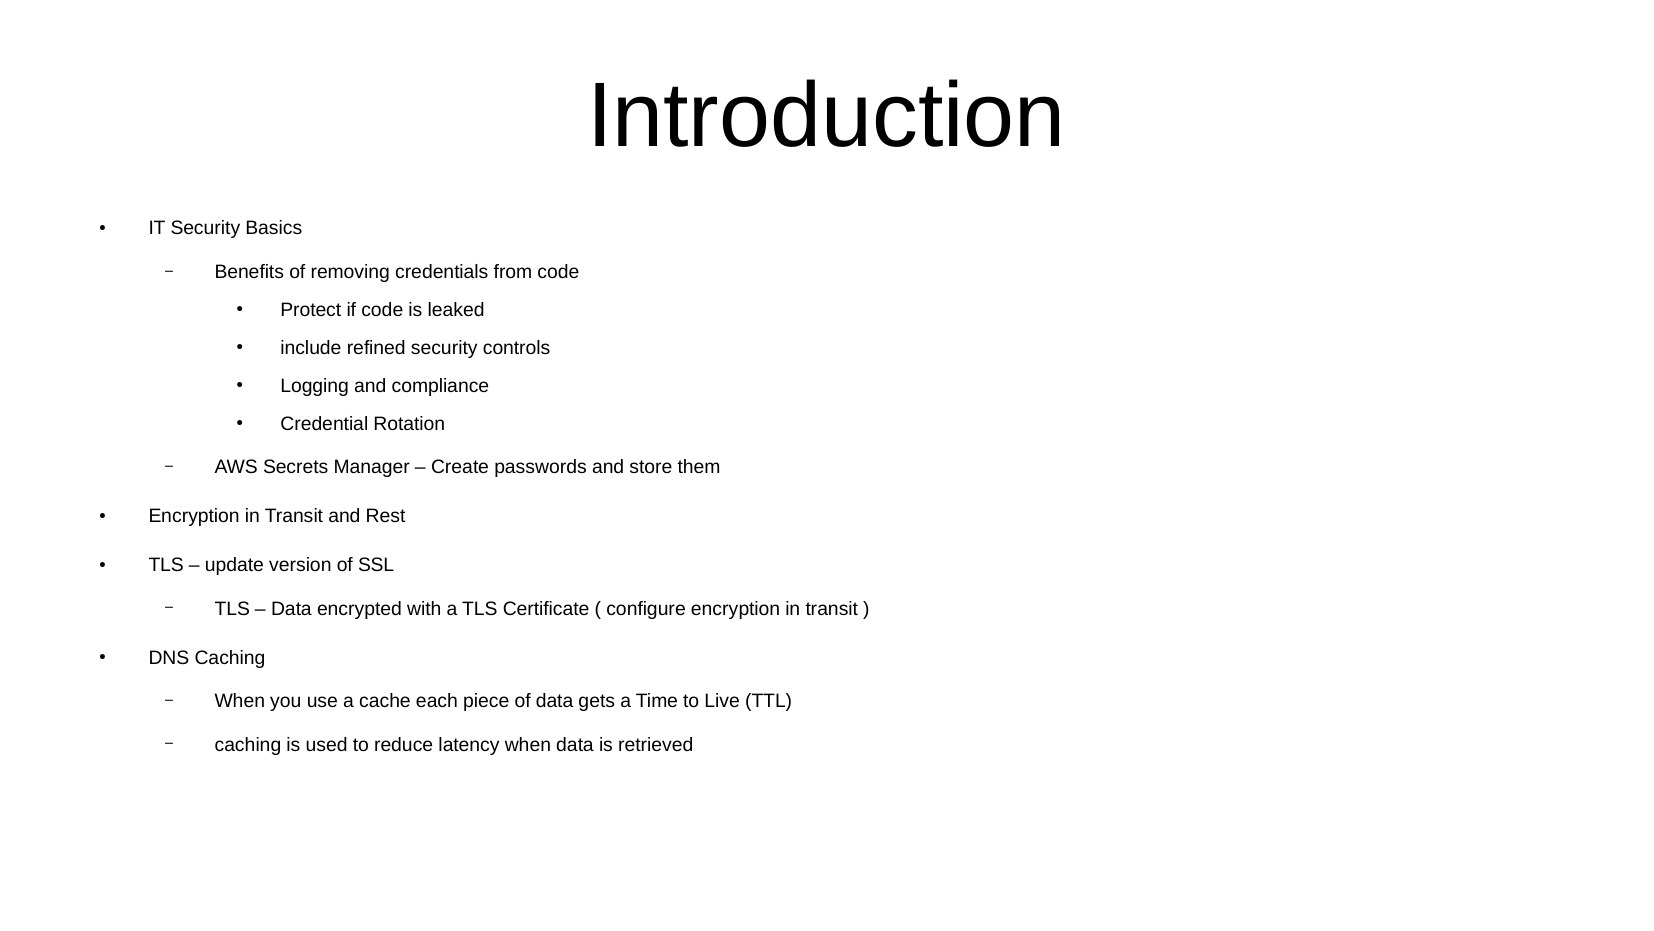

# Introduction
IT Security Basics
Benefits of removing credentials from code
Protect if code is leaked
include refined security controls
Logging and compliance
Credential Rotation
AWS Secrets Manager – Create passwords and store them
Encryption in Transit and Rest
TLS – update version of SSL
TLS – Data encrypted with a TLS Certificate ( configure encryption in transit )
DNS Caching
When you use a cache each piece of data gets a Time to Live (TTL)
caching is used to reduce latency when data is retrieved